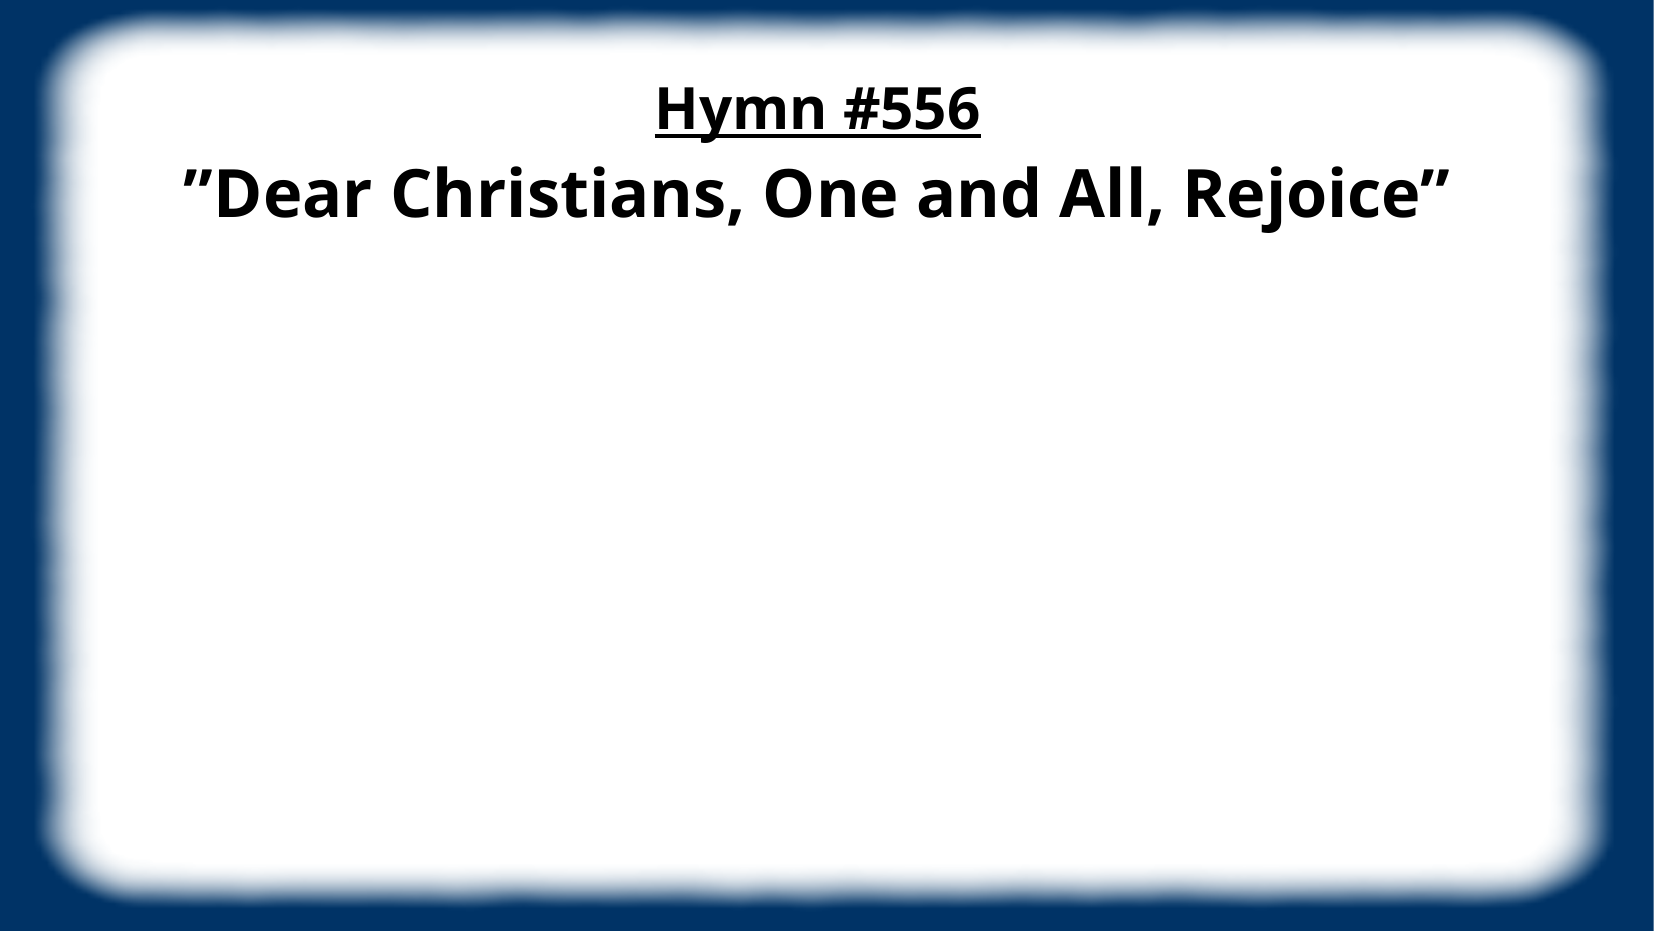

Hymn #556
”Dear Christians, One and All, Rejoice”